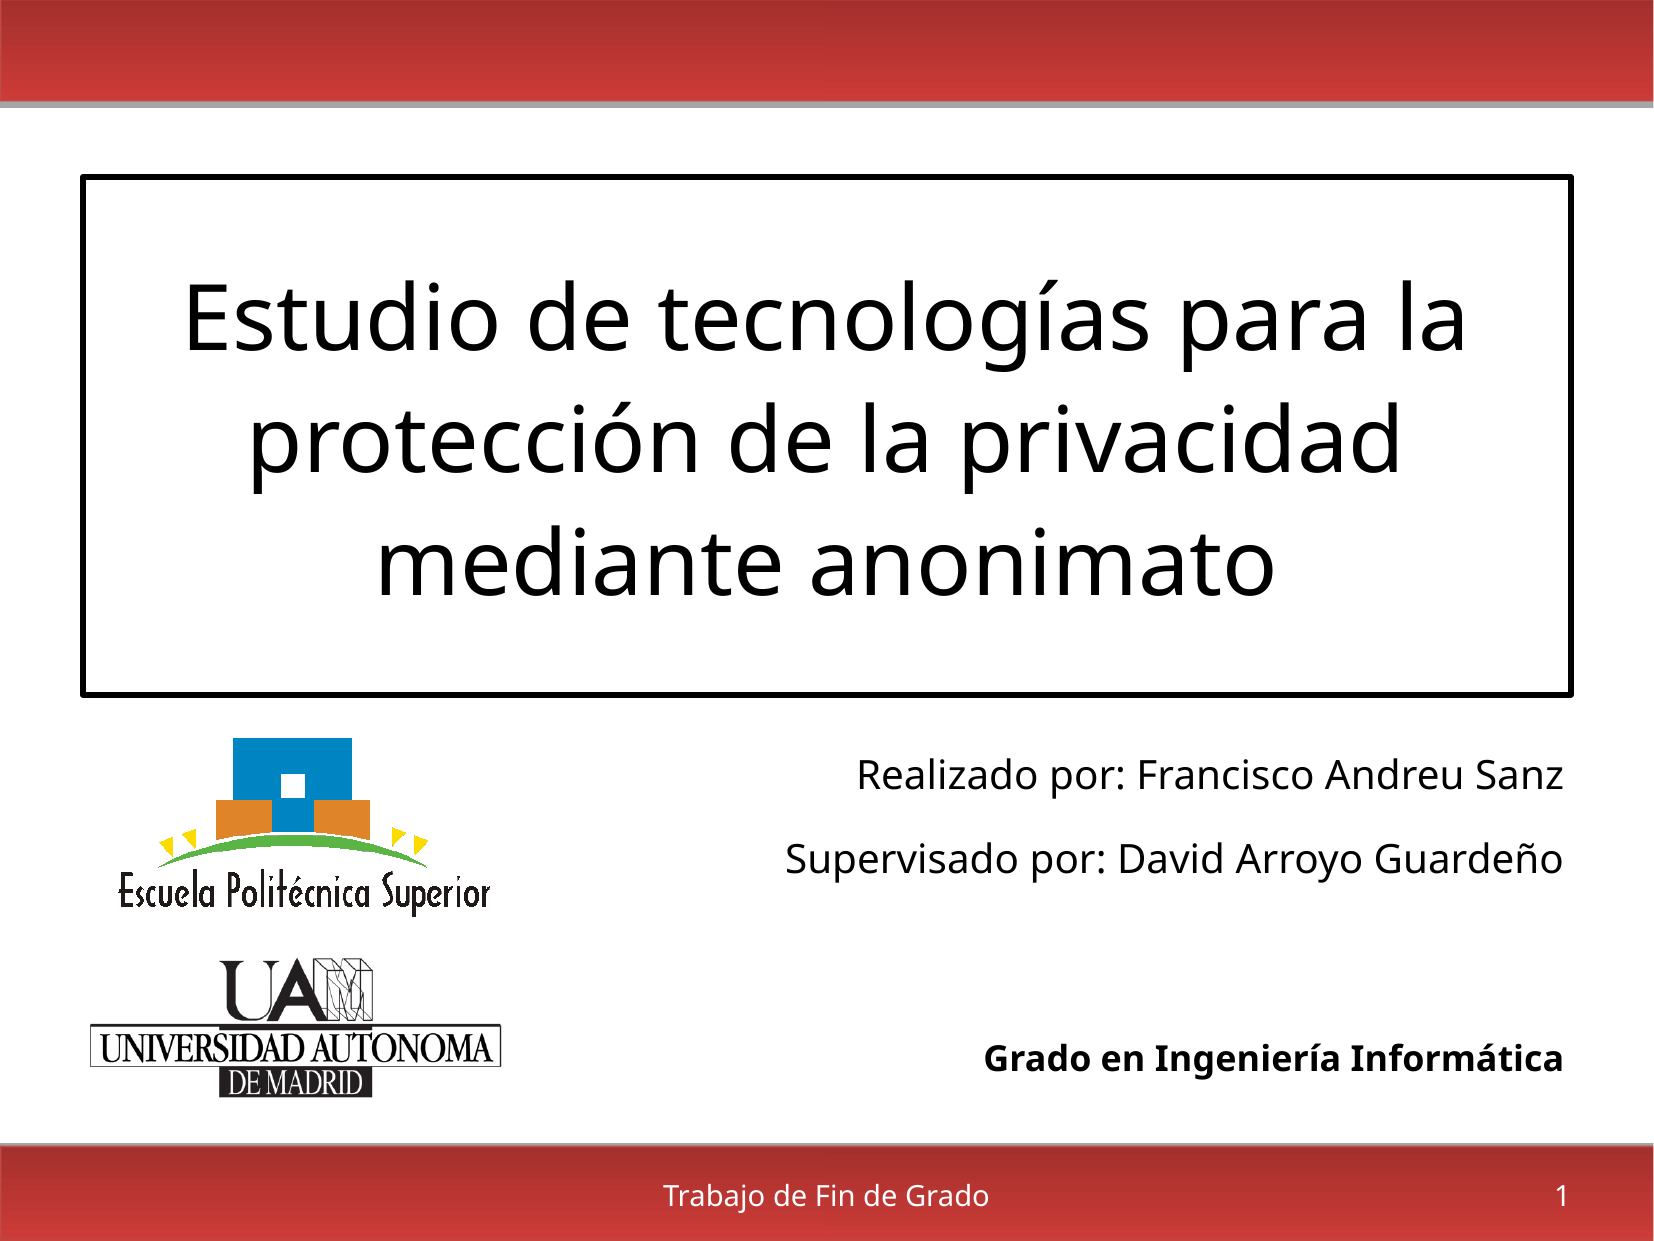

# Estudio de tecnologías para la protección de la privacidad mediante anonimato
Realizado por: Francisco Andreu Sanz
Supervisado por: David Arroyo Guardeño
Grado en Ingeniería Informática
Trabajo de Fin de Grado
1